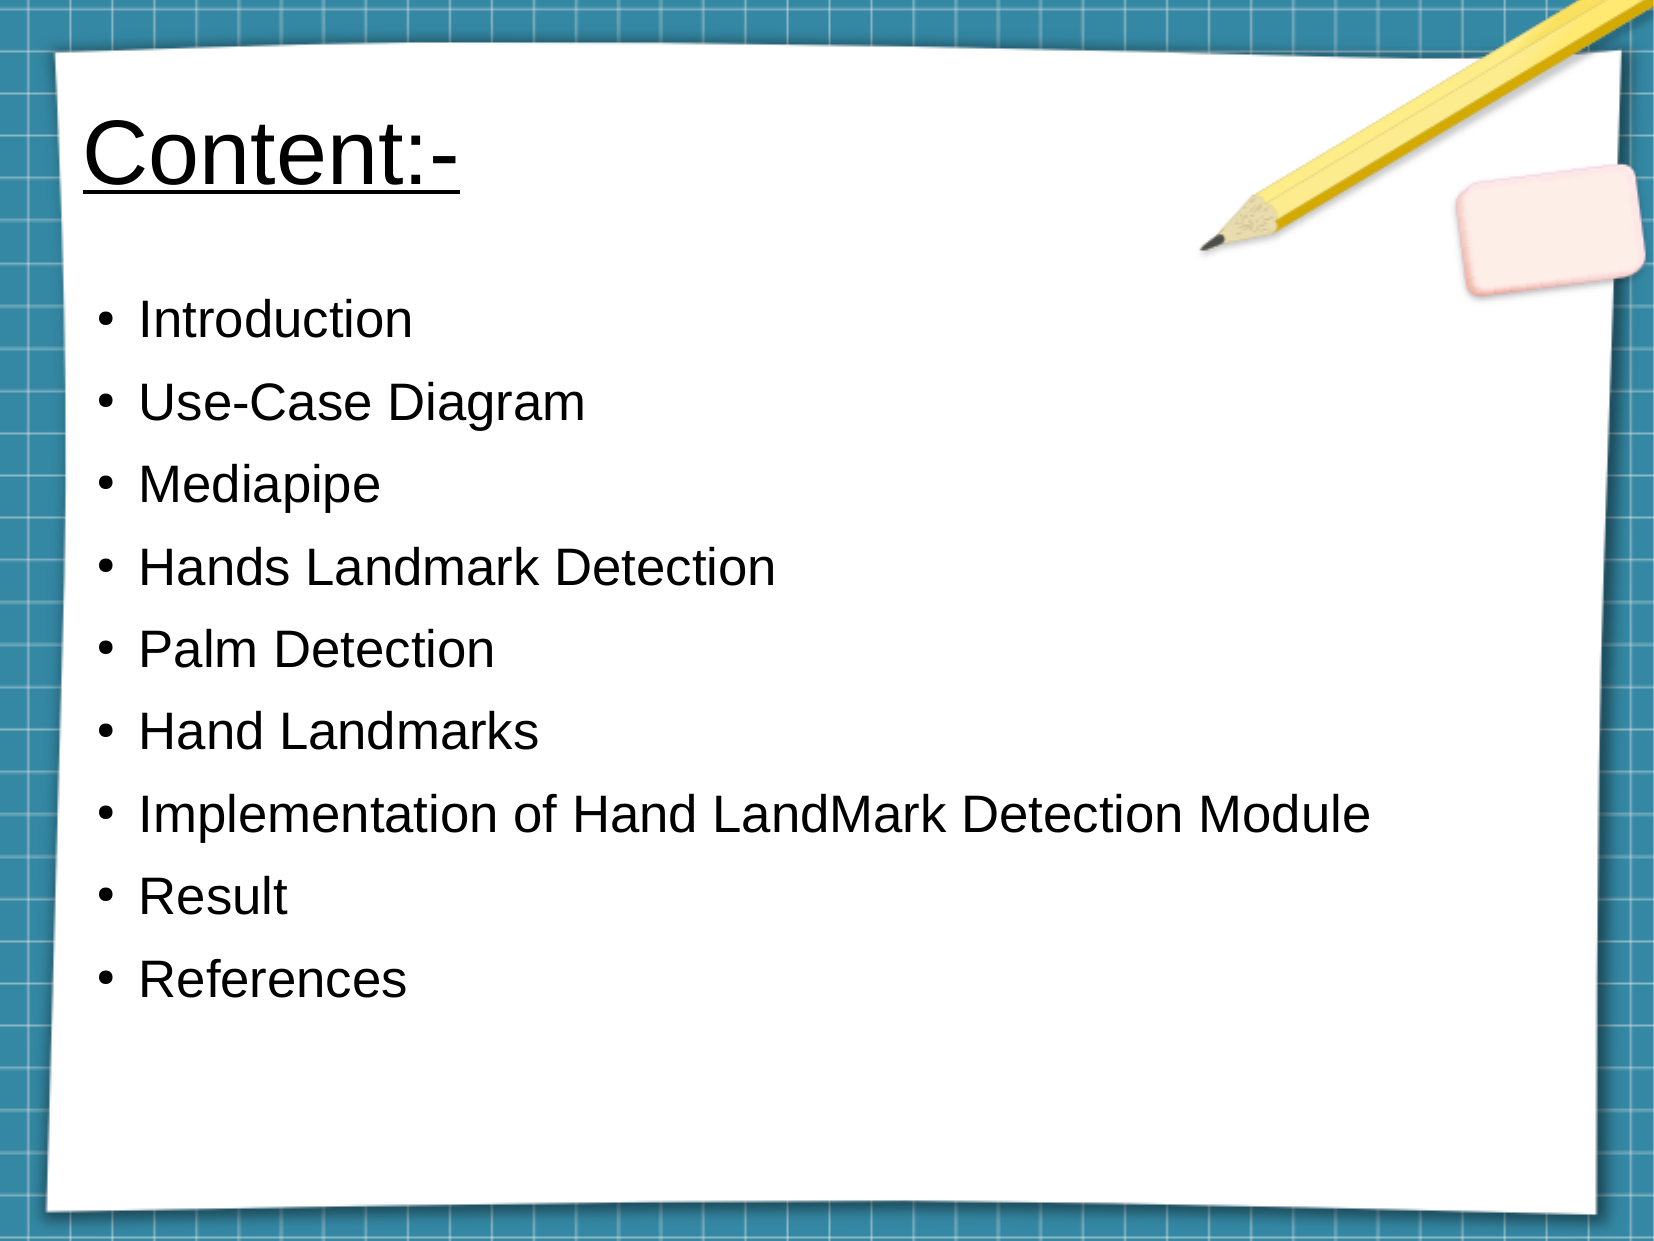

# Content:-
Introduction
Use-Case Diagram
Mediapipe
Hands Landmark Detection
Palm Detection
Hand Landmarks
Implementation of Hand LandMark Detection Module
Result
References